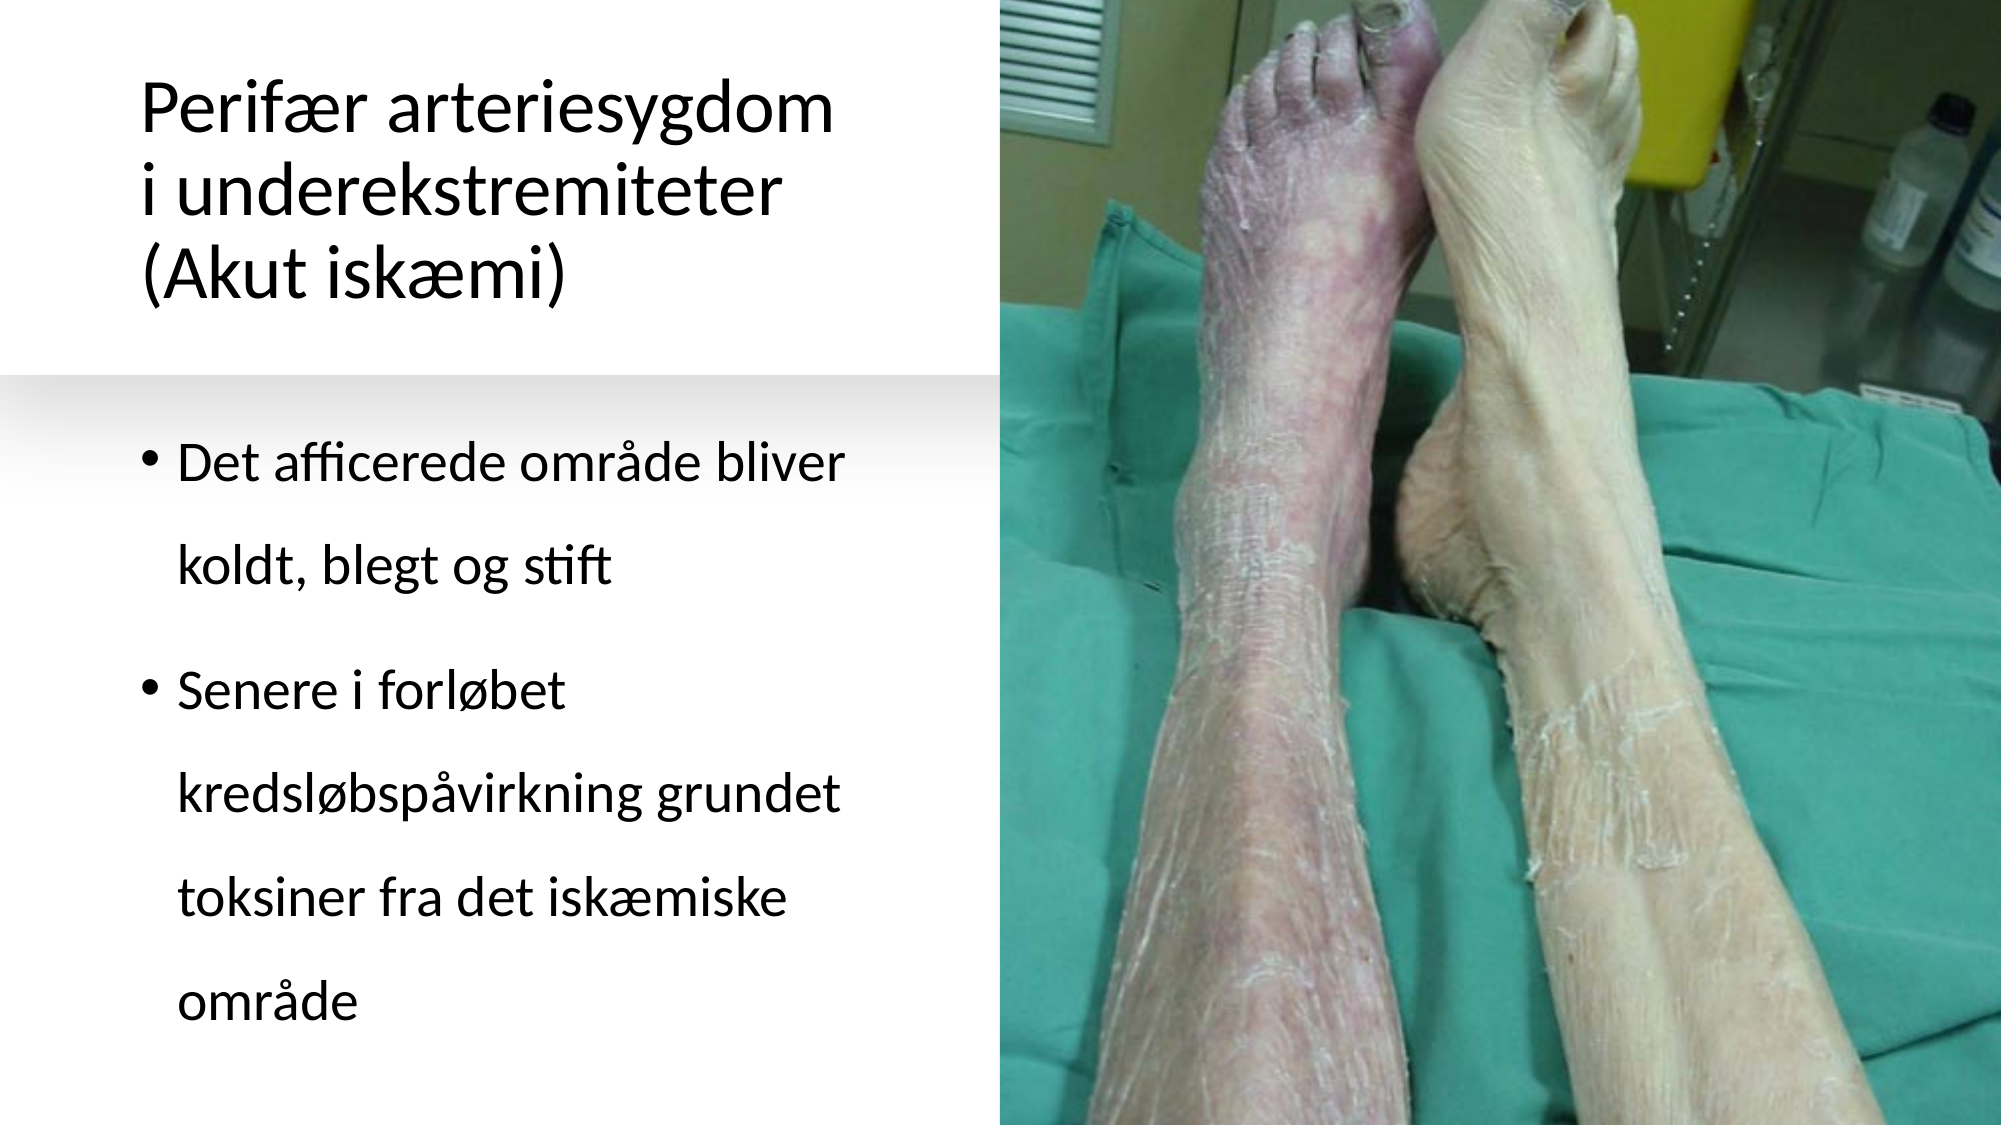

# Perifær arteriesygdom i underekstremiteter (Akut iskæmi)
Det afficerede område bliver koldt, blegt og stift
Senere i forløbet kredsløbspåvirkning grundet toksiner fra det iskæmiske område